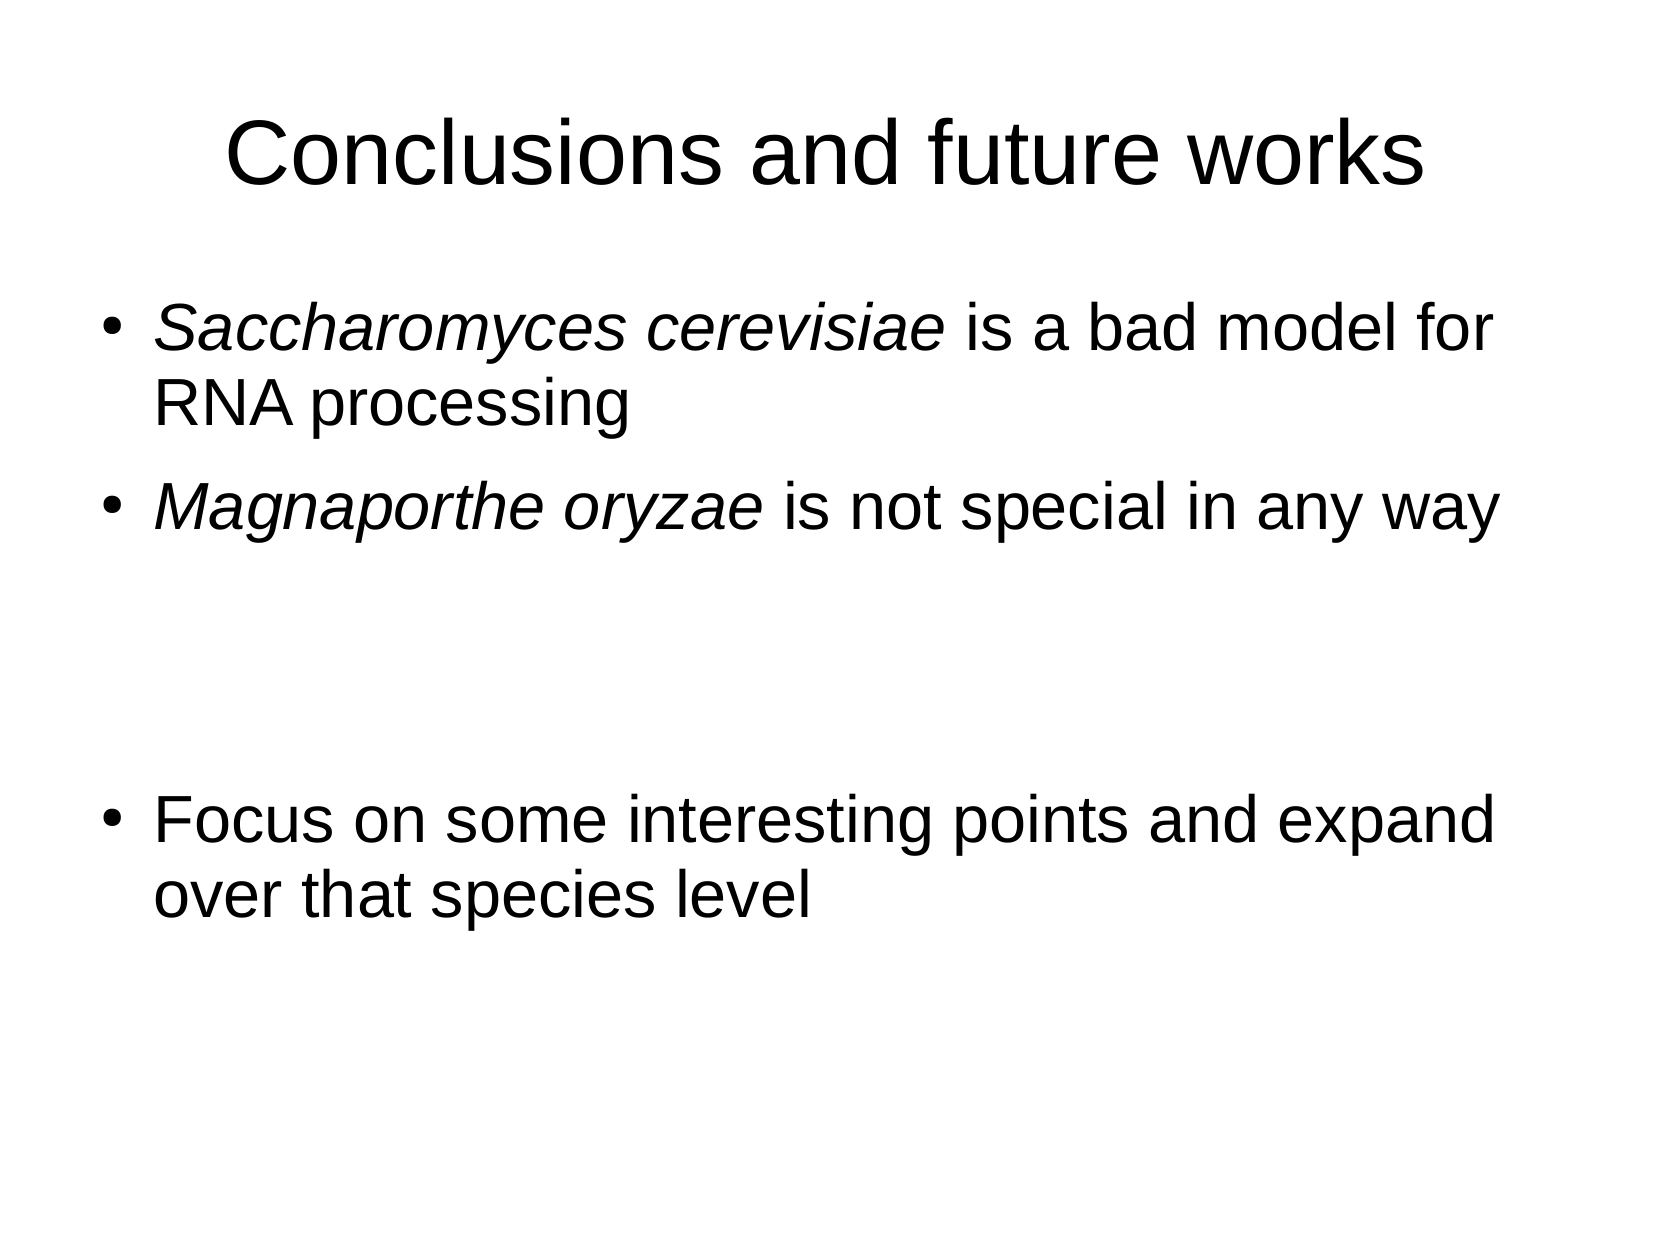

# Conclusions and future works
Saccharomyces cerevisiae is a bad model for RNA processing
Magnaporthe oryzae is not special in any way
Focus on some interesting points and expand over that species level